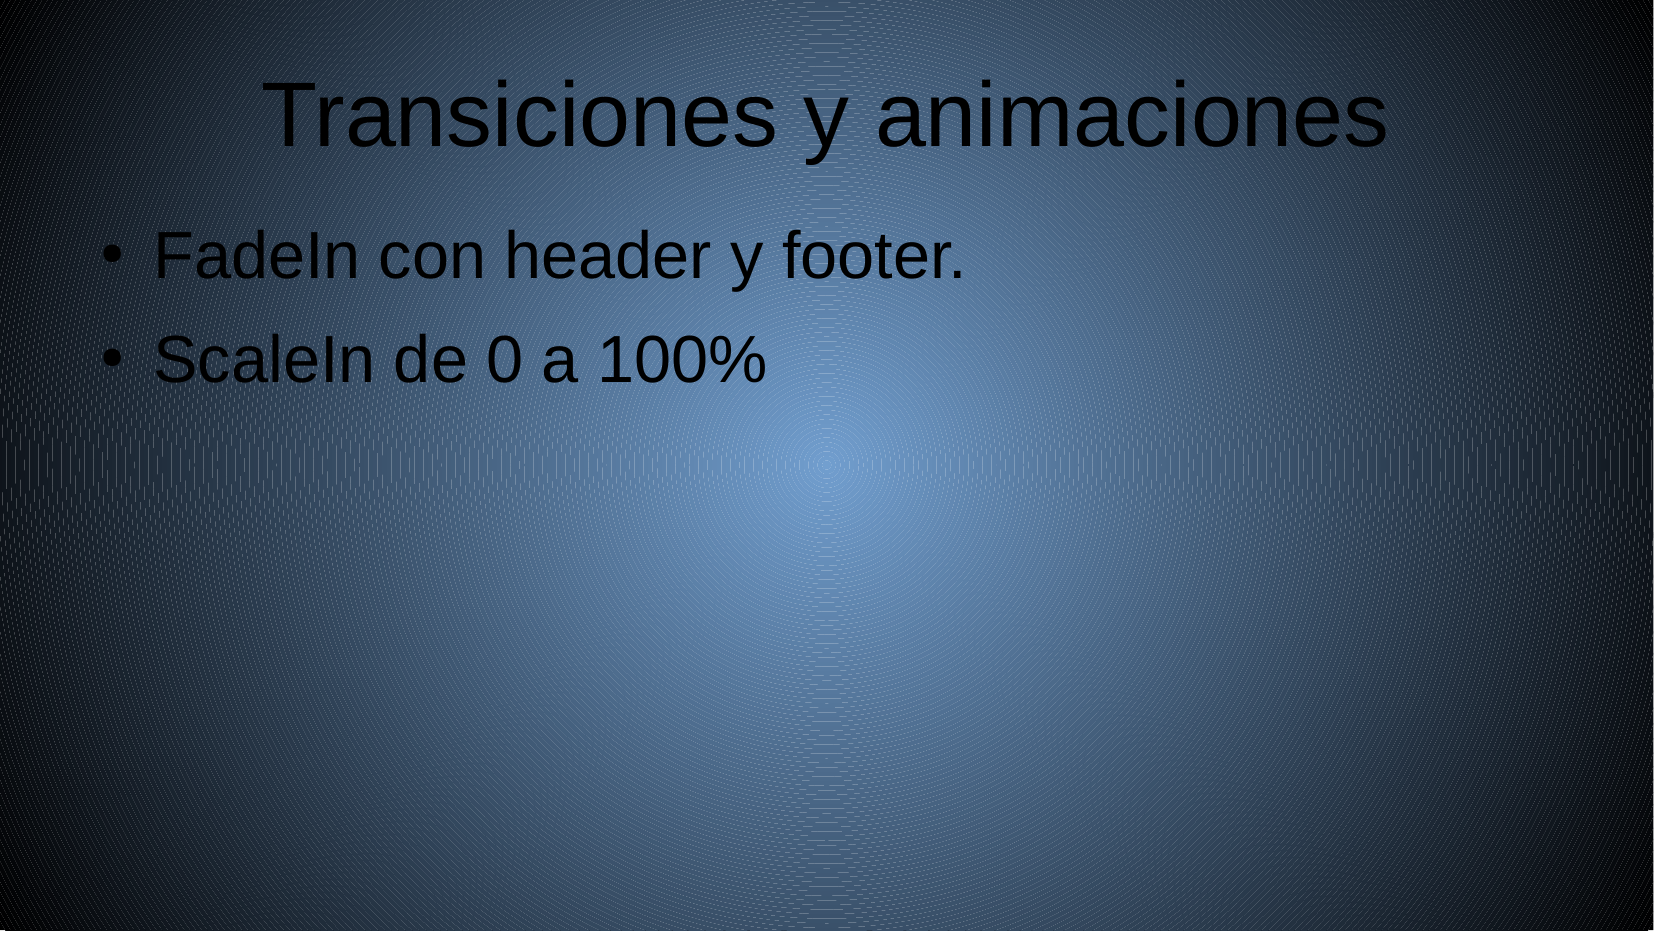

Transiciones y animaciones
# FadeIn con header y footer.
ScaleIn de 0 a 100%